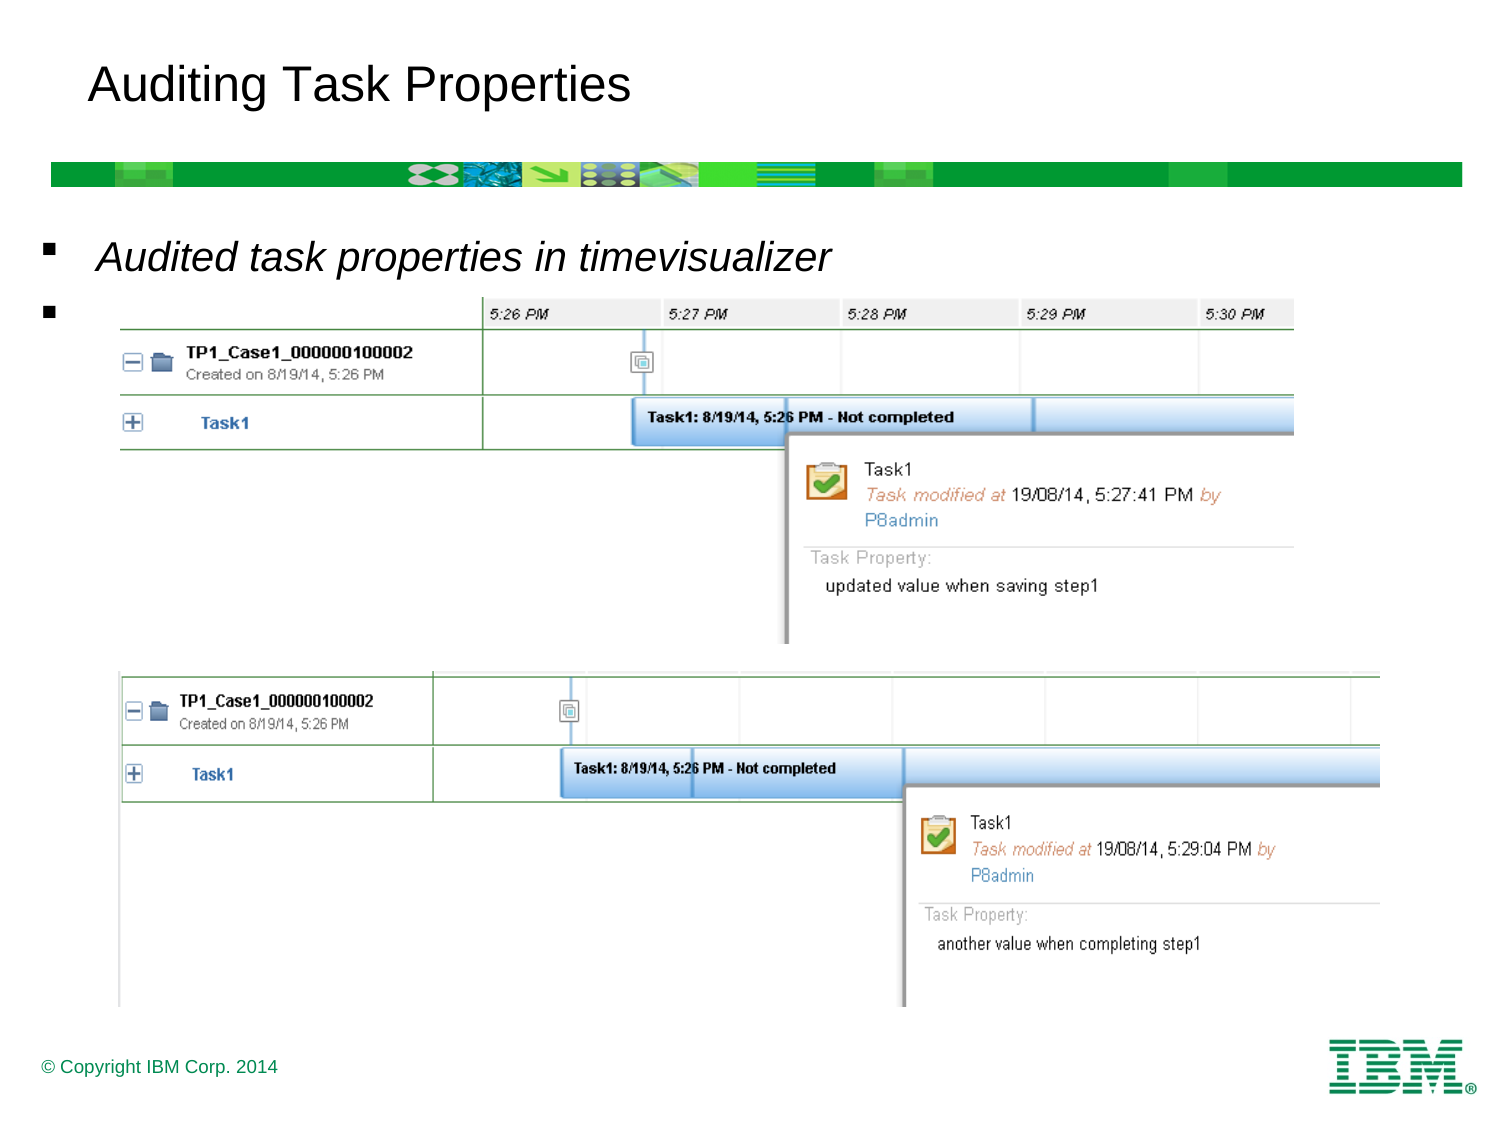

# Auditing Task Properties
Audited task properties in timevisualizer